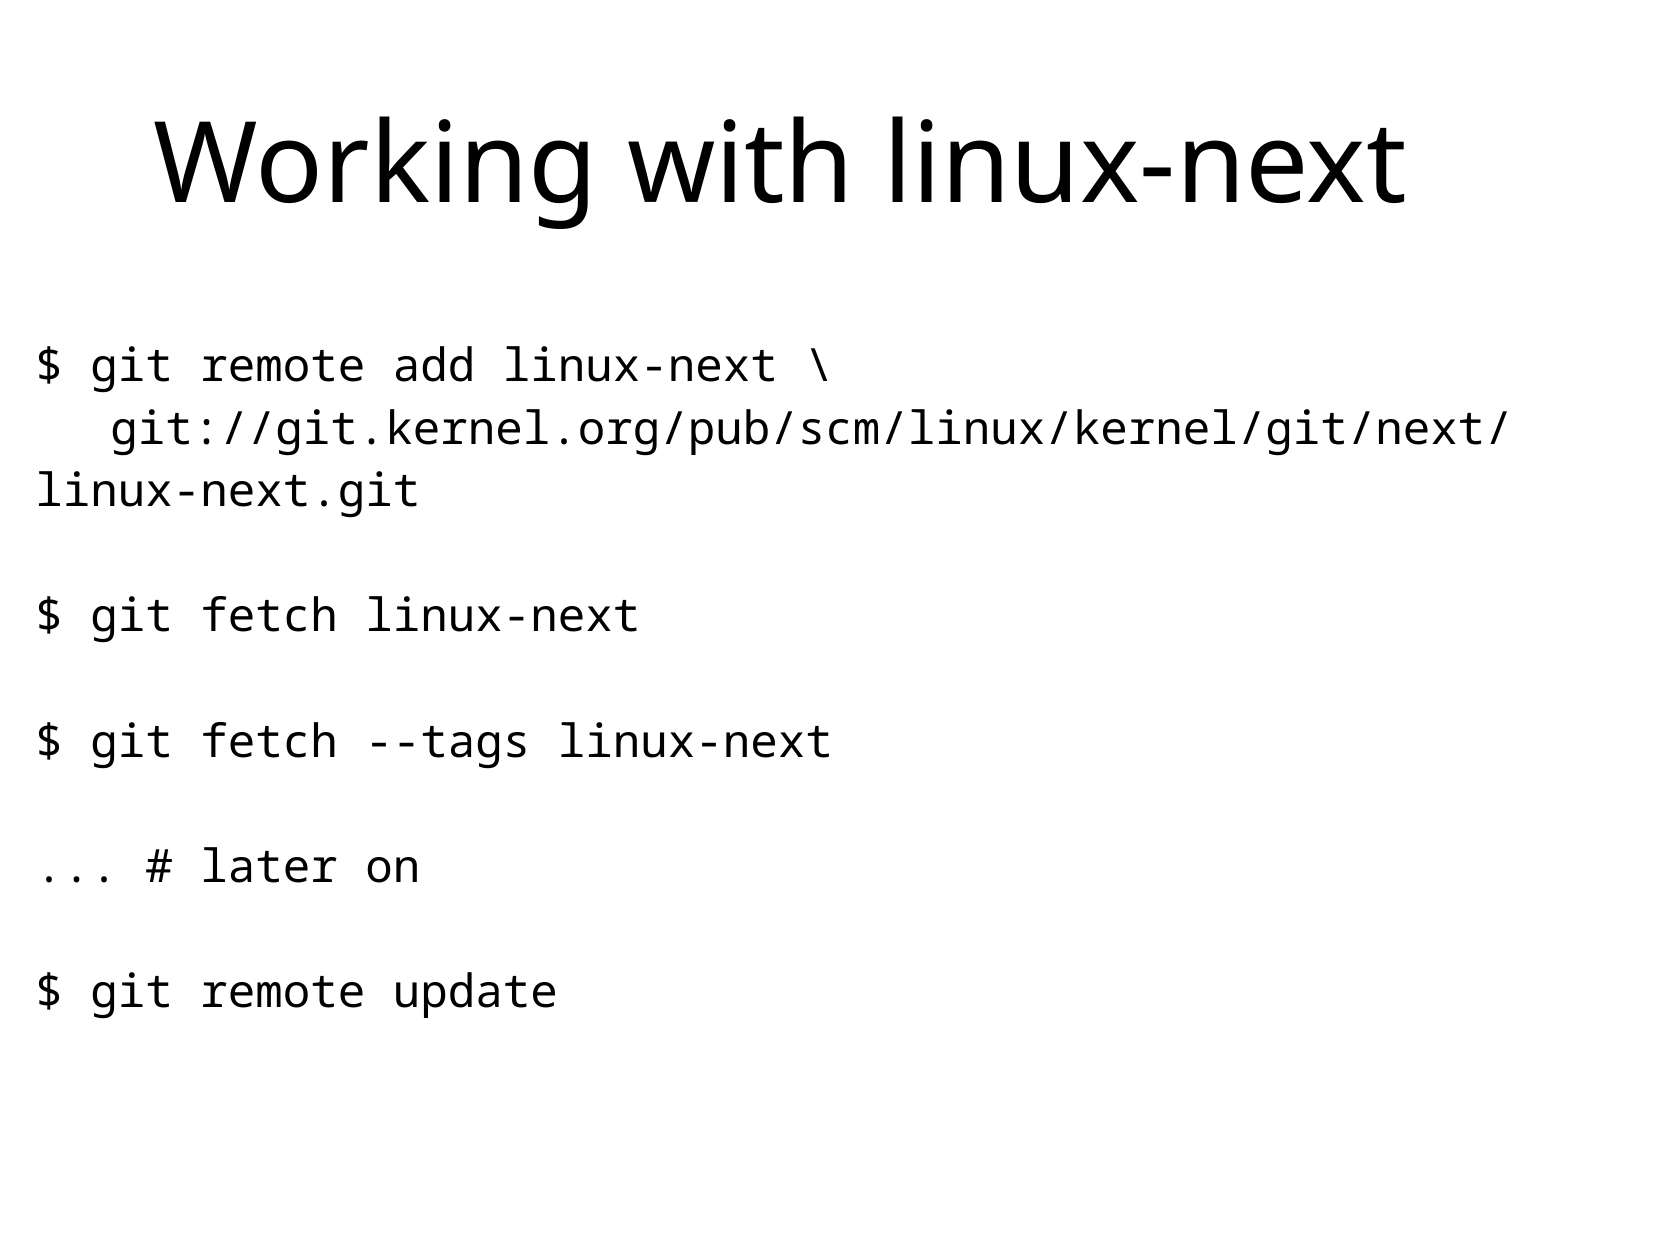

Working with linux-next
$ git remote add linux-next \
	git://git.kernel.org/pub/scm/linux/kernel/git/next/linux-next.git
$ git fetch linux-next
$ git fetch --tags linux-next
... # later on
$ git remote update